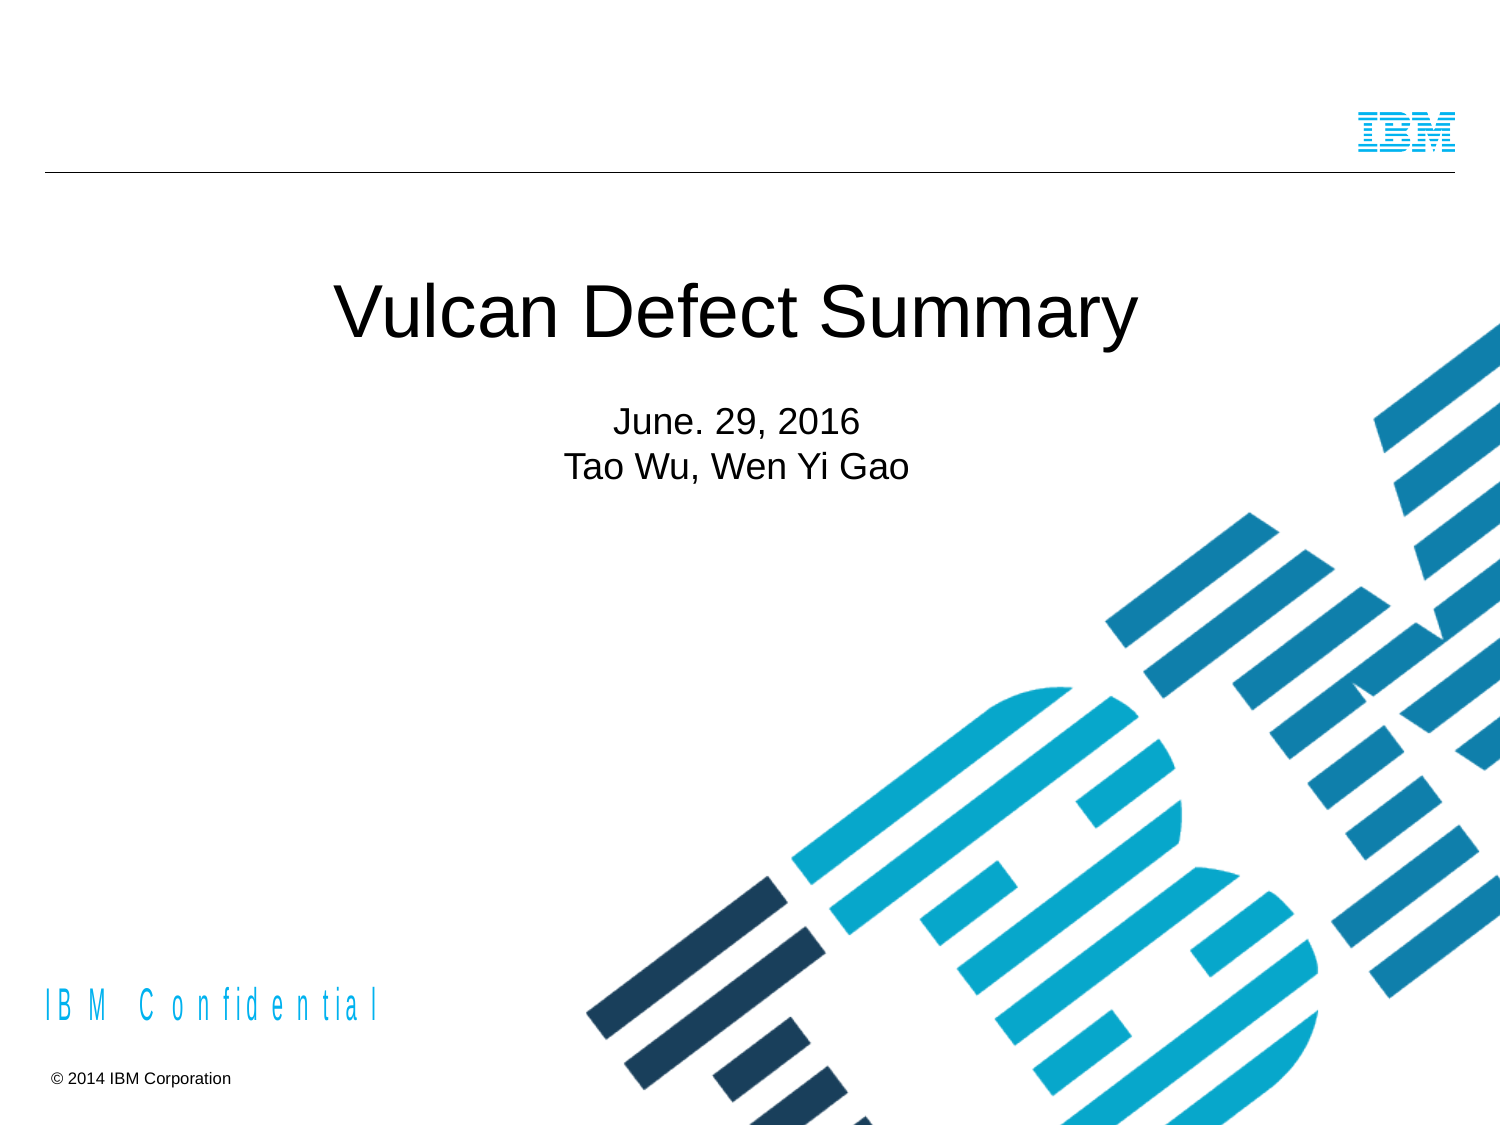

# Vulcan Defect Summary June. 29, 2016 Tao Wu, Wen Yi Gao